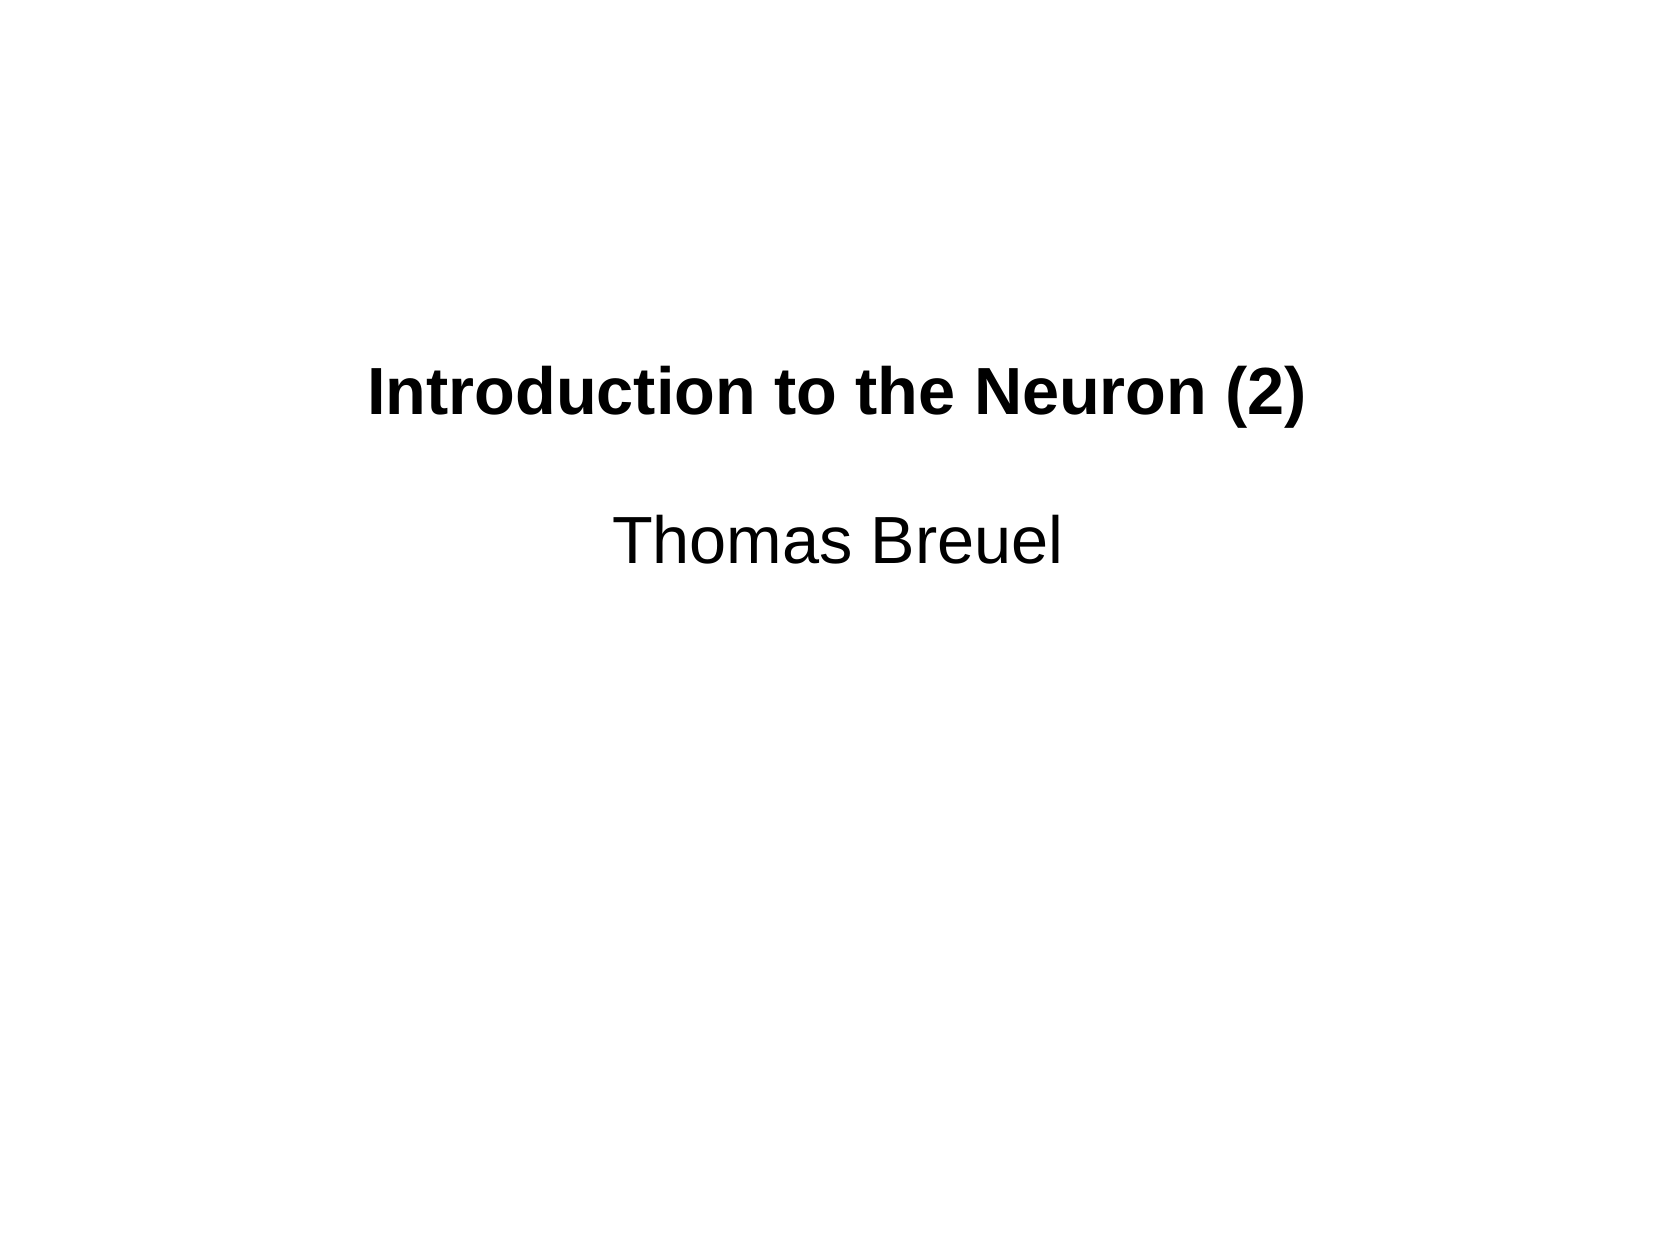

# Introduction to the Neuron (2)
Thomas Breuel